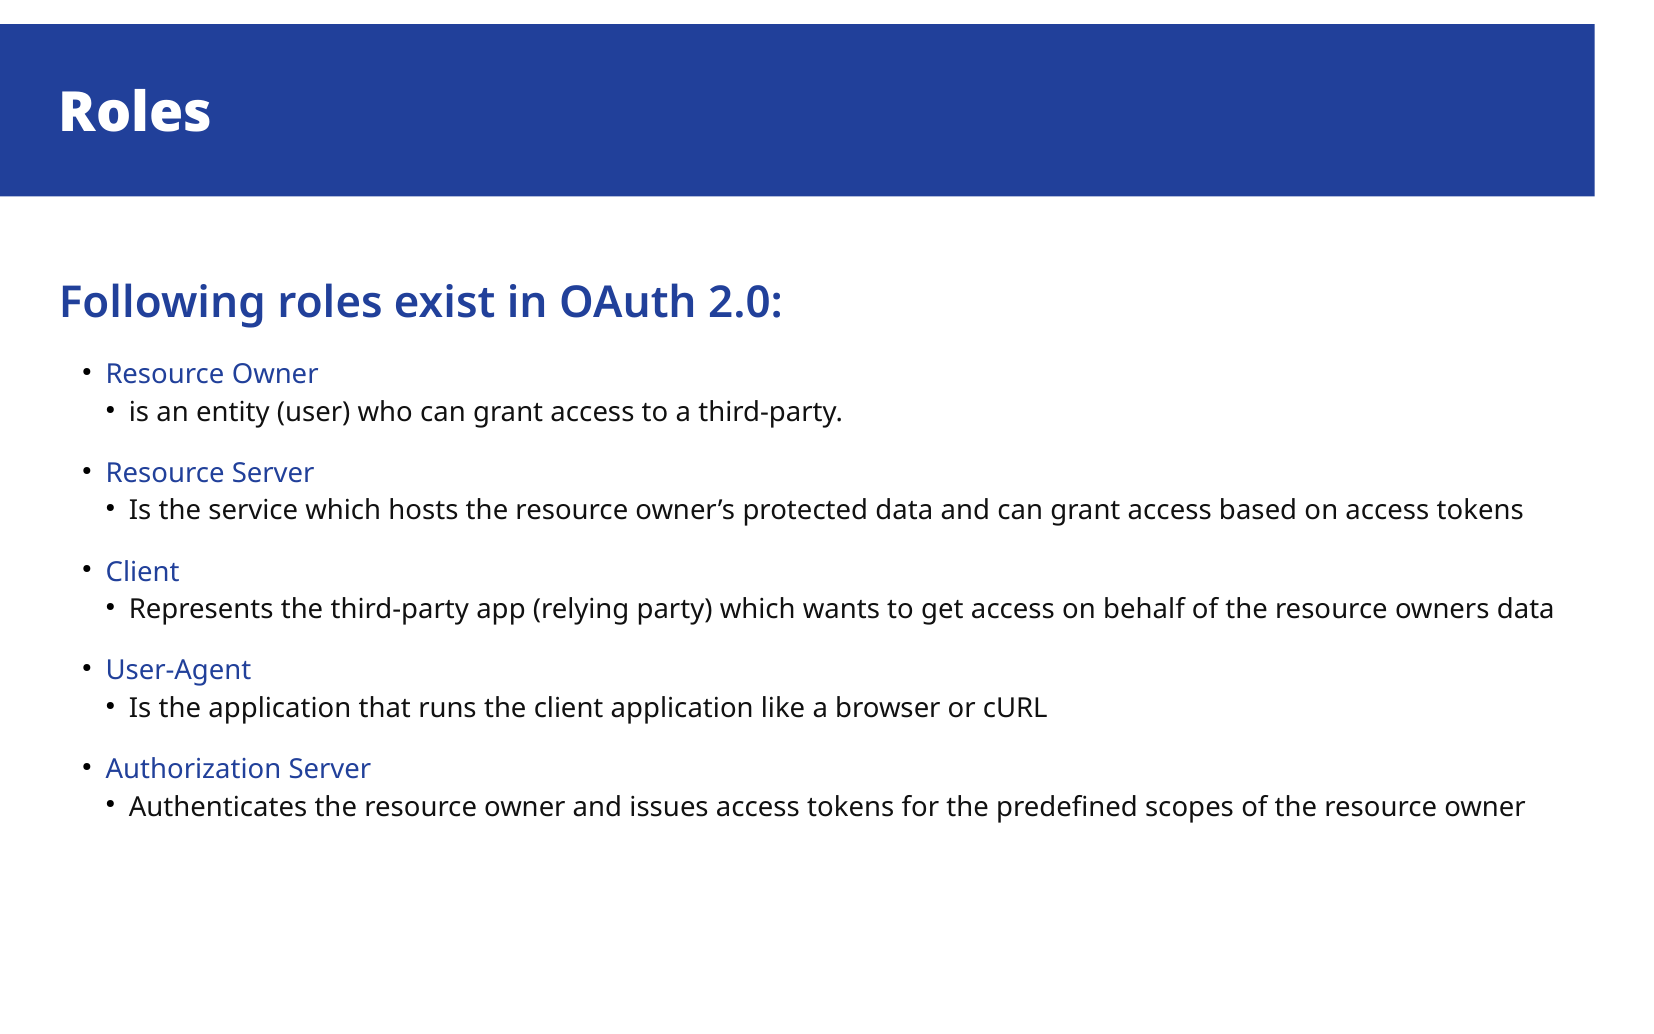

# Roles
Following roles exist in OAuth 2.0:
Resource Owner
is an entity (user) who can grant access to a third-party.
Resource Server
Is the service which hosts the resource owner’s protected data and can grant access based on access tokens
Client
Represents the third-party app (relying party) which wants to get access on behalf of the resource owners data
User-Agent
Is the application that runs the client application like a browser or cURL
Authorization Server
Authenticates the resource owner and issues access tokens for the predefined scopes of the resource owner